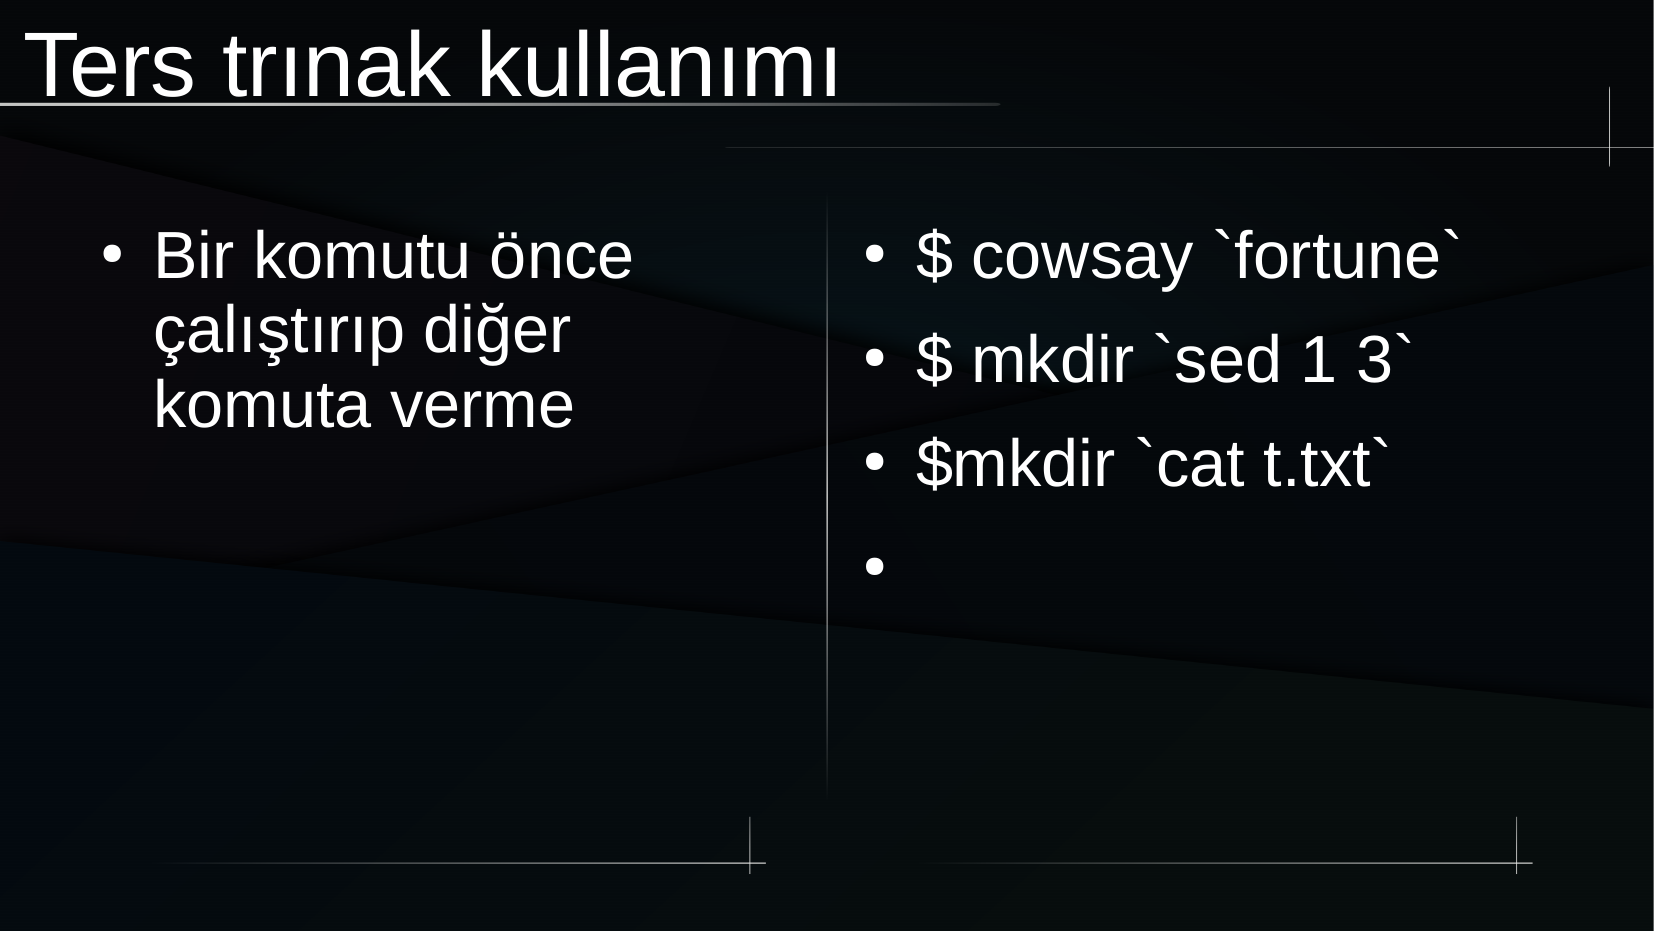

# Ters trınak kullanımı
Bir komutu önce çalıştırıp diğer komuta verme
$ cowsay `fortune`
$ mkdir `sed 1 3`
$mkdir `cat t.txt`